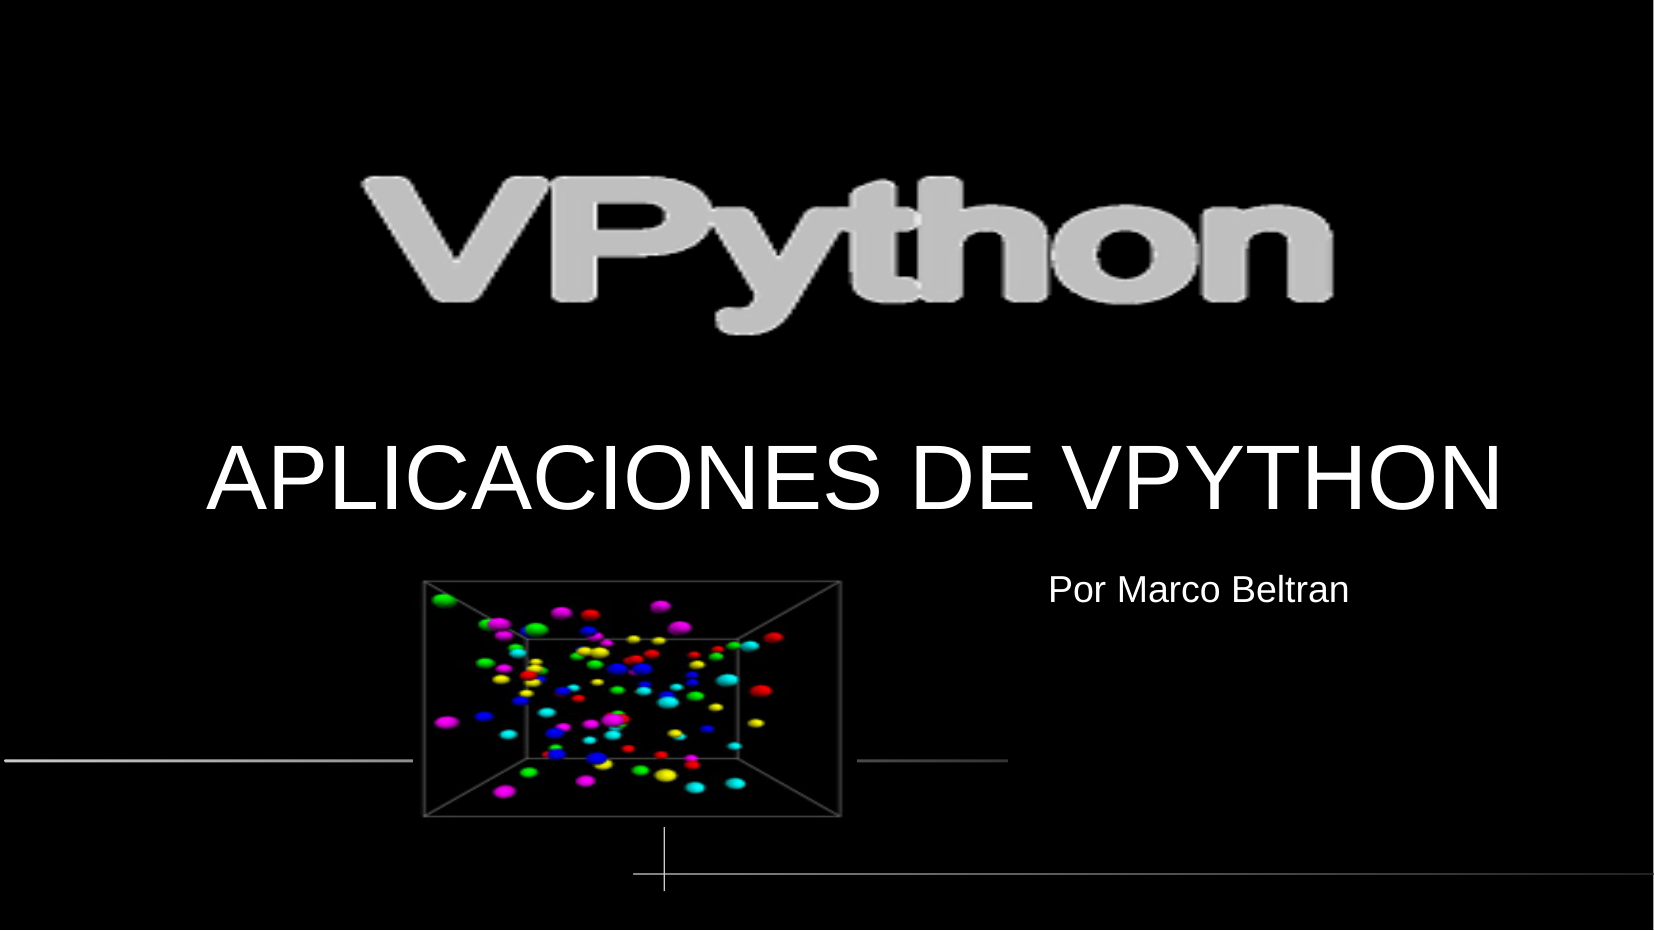

# APLICACIONES DE VPYTHON
Por Marco Beltran